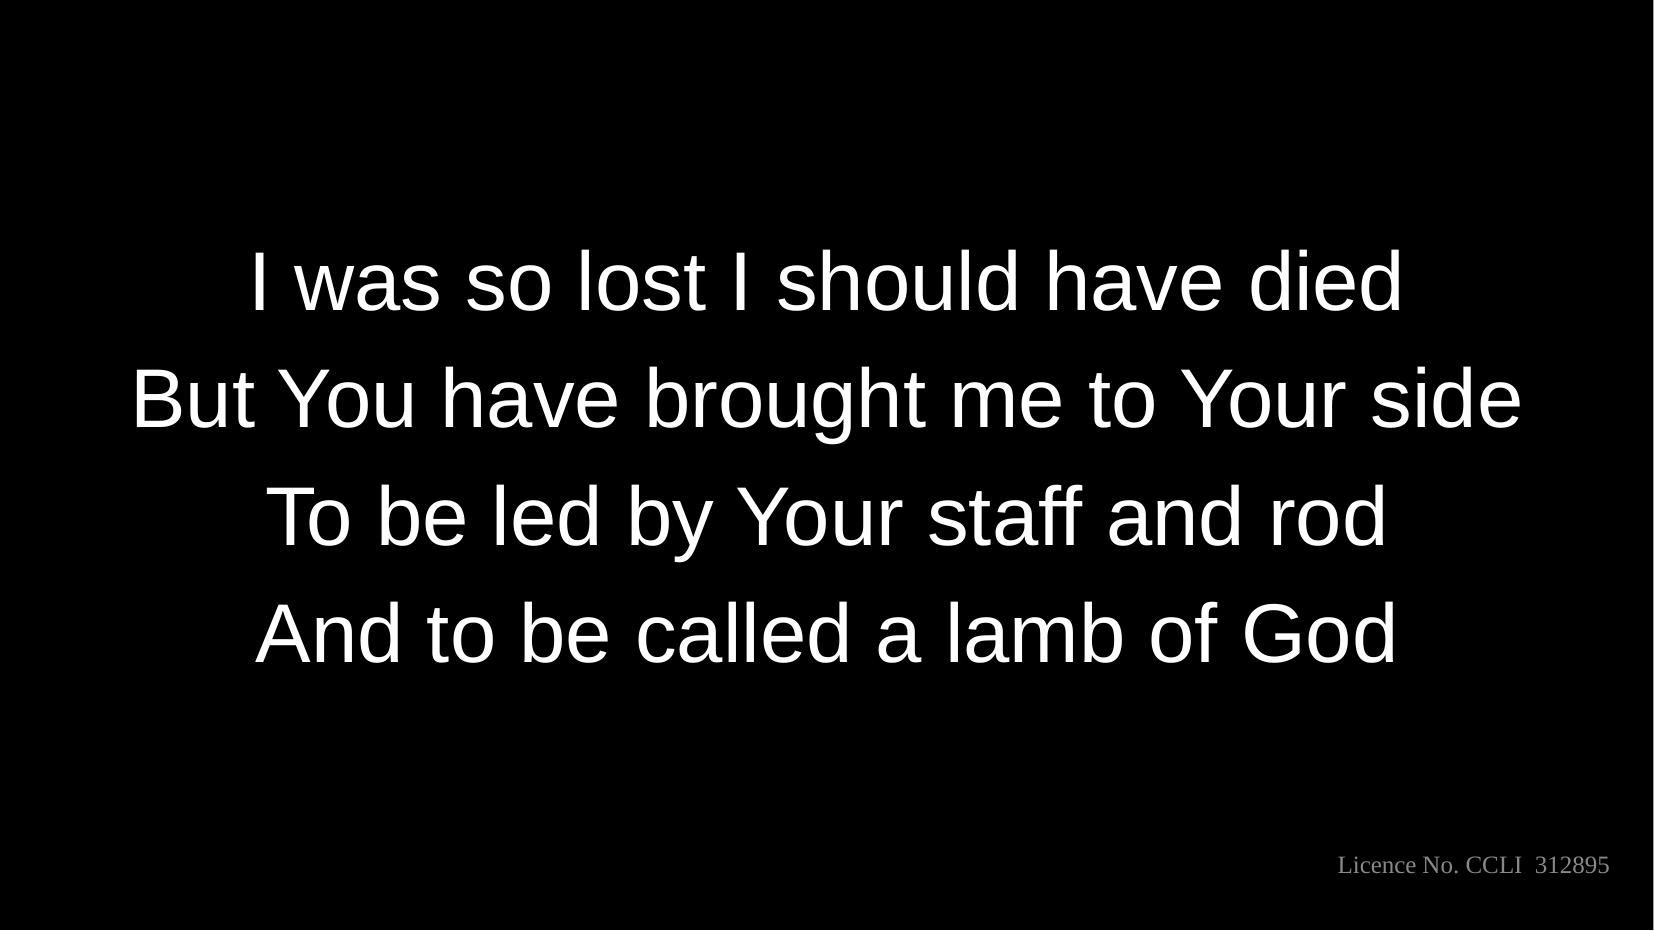

I was so lost I should have died
But You have brought me to Your side
To be led by Your staff and rod
And to be called a lamb of God
Licence No. CCLI 312895